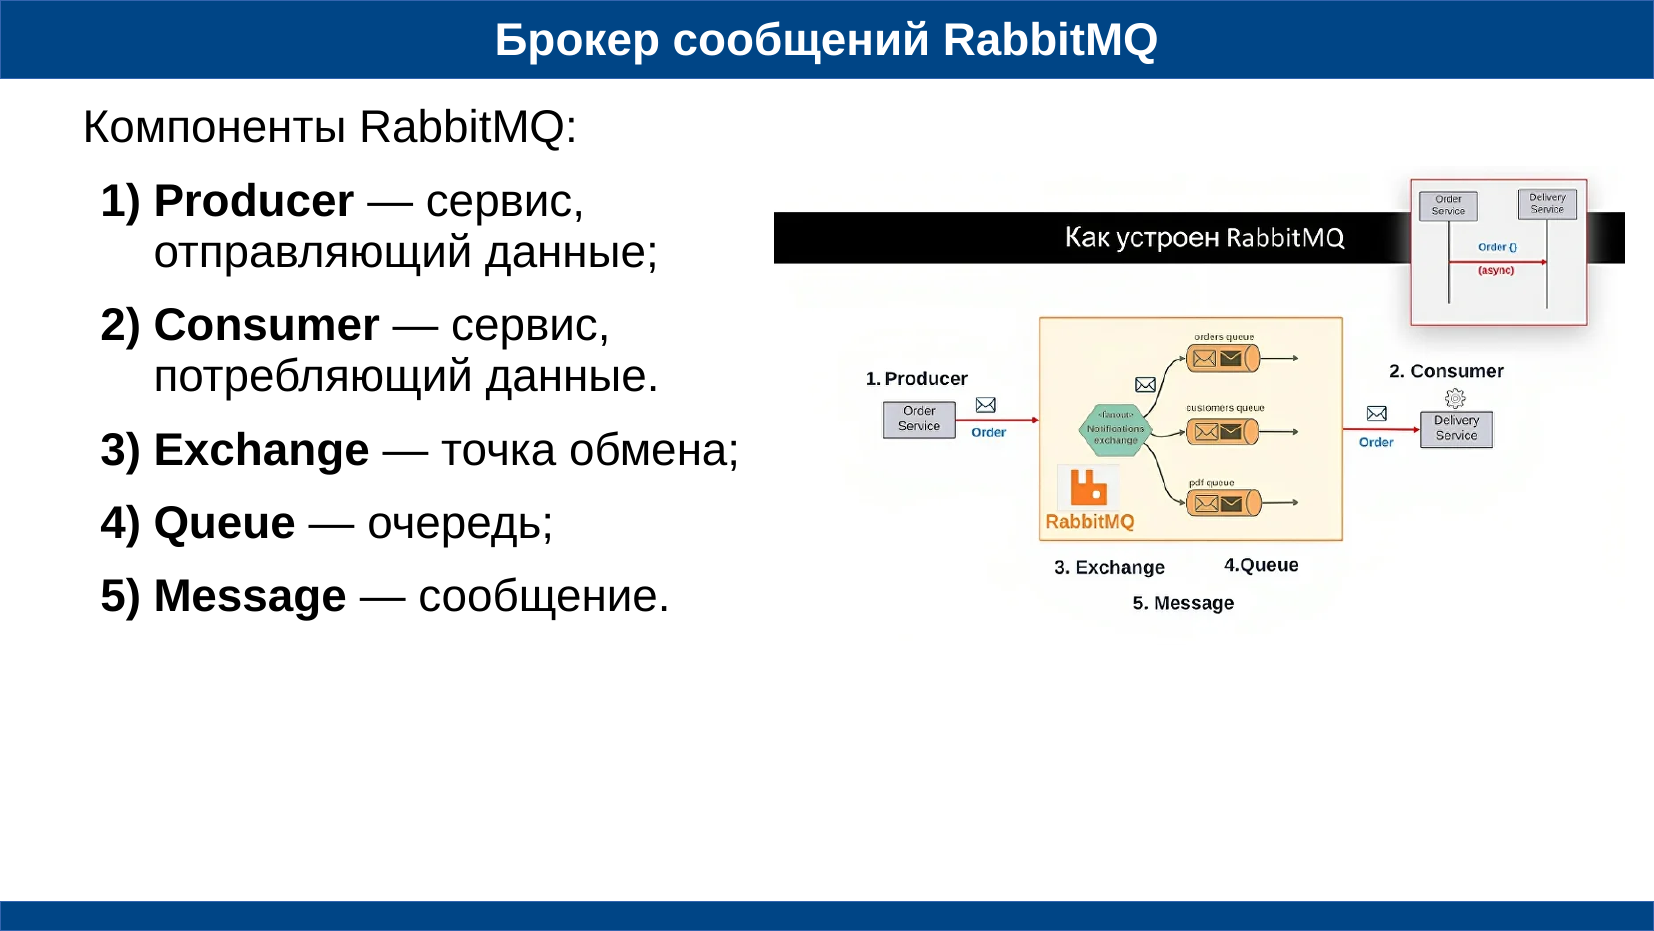

# Брокер сообщений RabbitMQ
Компоненты RabbitMQ:
Producer — сервис, отправляющий данные;
Consumer — сервис, потребляющий данные.
Exchange — точка обмена;
Queue — очередь;
Message — сообщение.